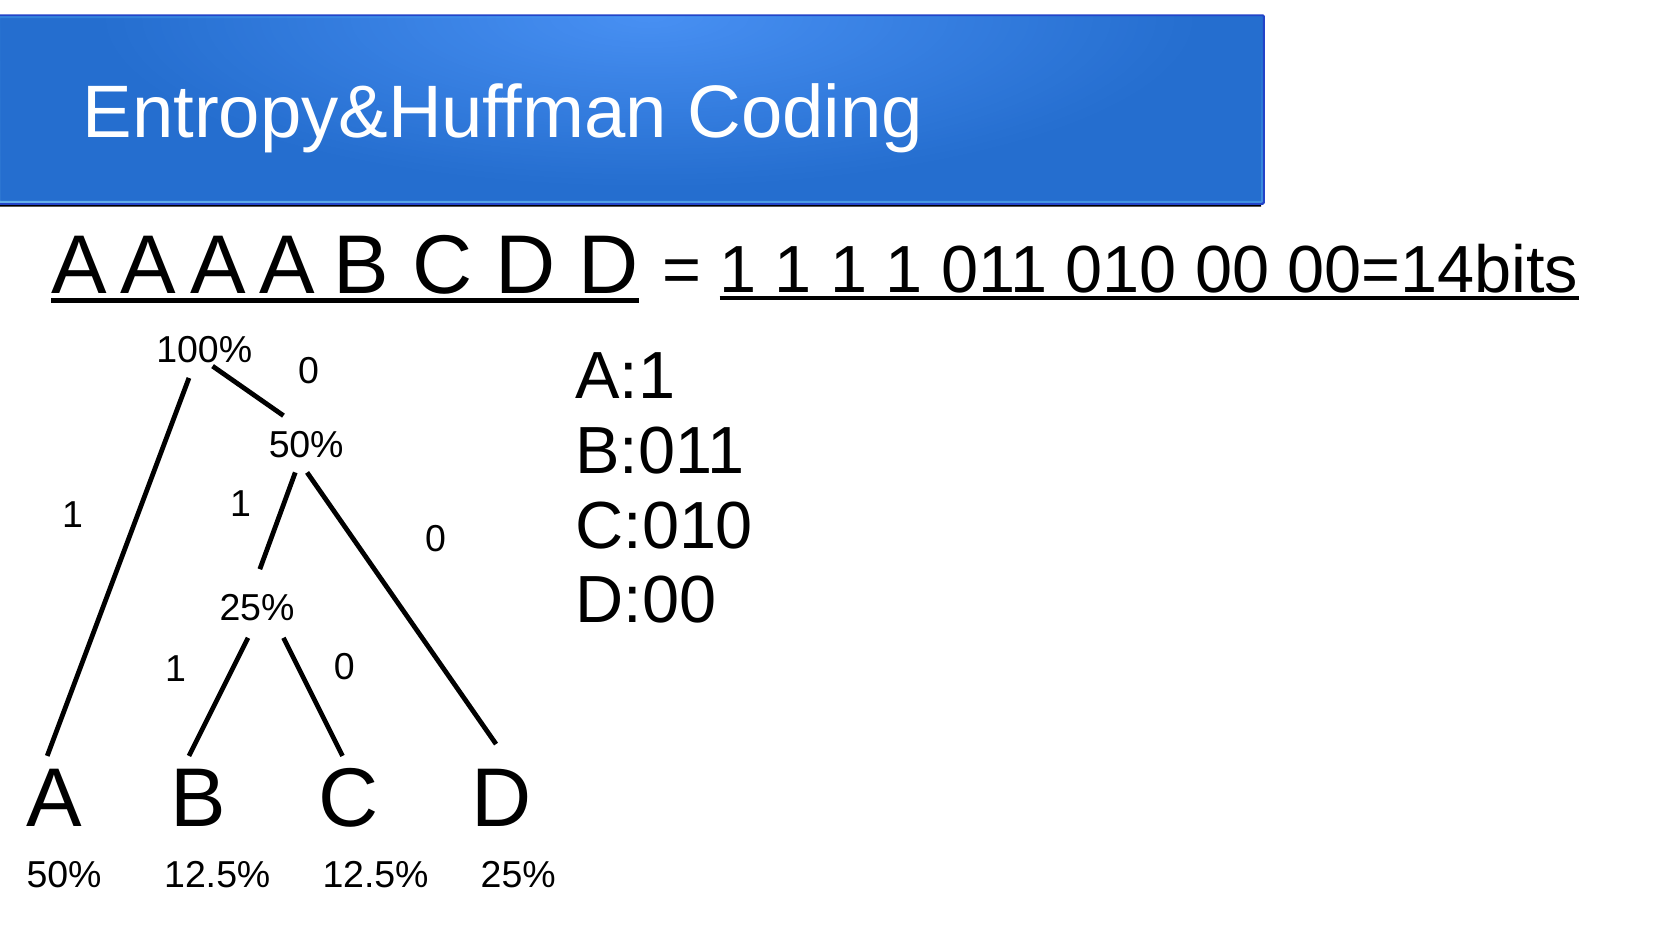

# Entropy&Huffman Coding
A A A A B C D D
= 1 1 1 1 011 010 00 00=14bits
100%
A:1
B:011
C:010
D:00
0
50%
1
1
0
25%
0
1
A B C D
50% 12.5% 12.5% 25%